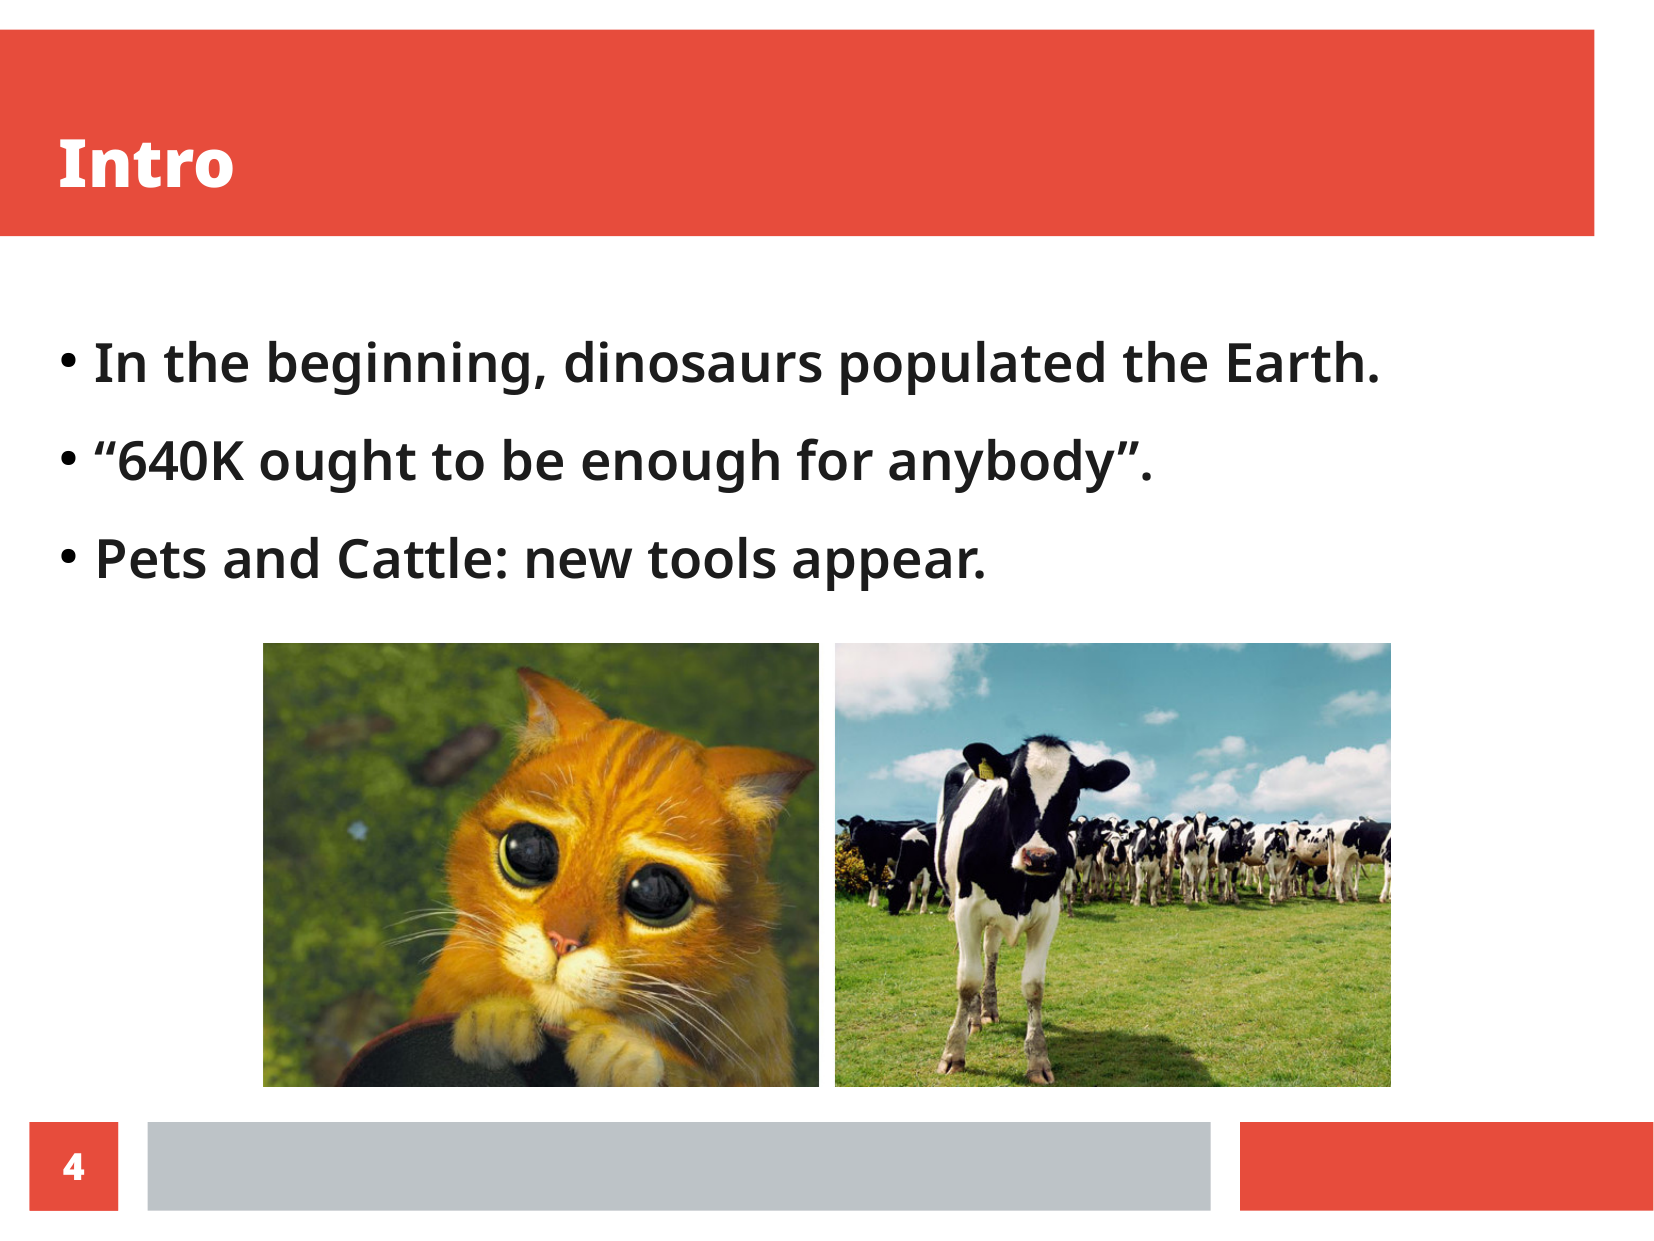

# Intro
In the beginning, dinosaurs populated the Earth.
“640K ought to be enough for anybody”.
Pets and Cattle: new tools appear.
4